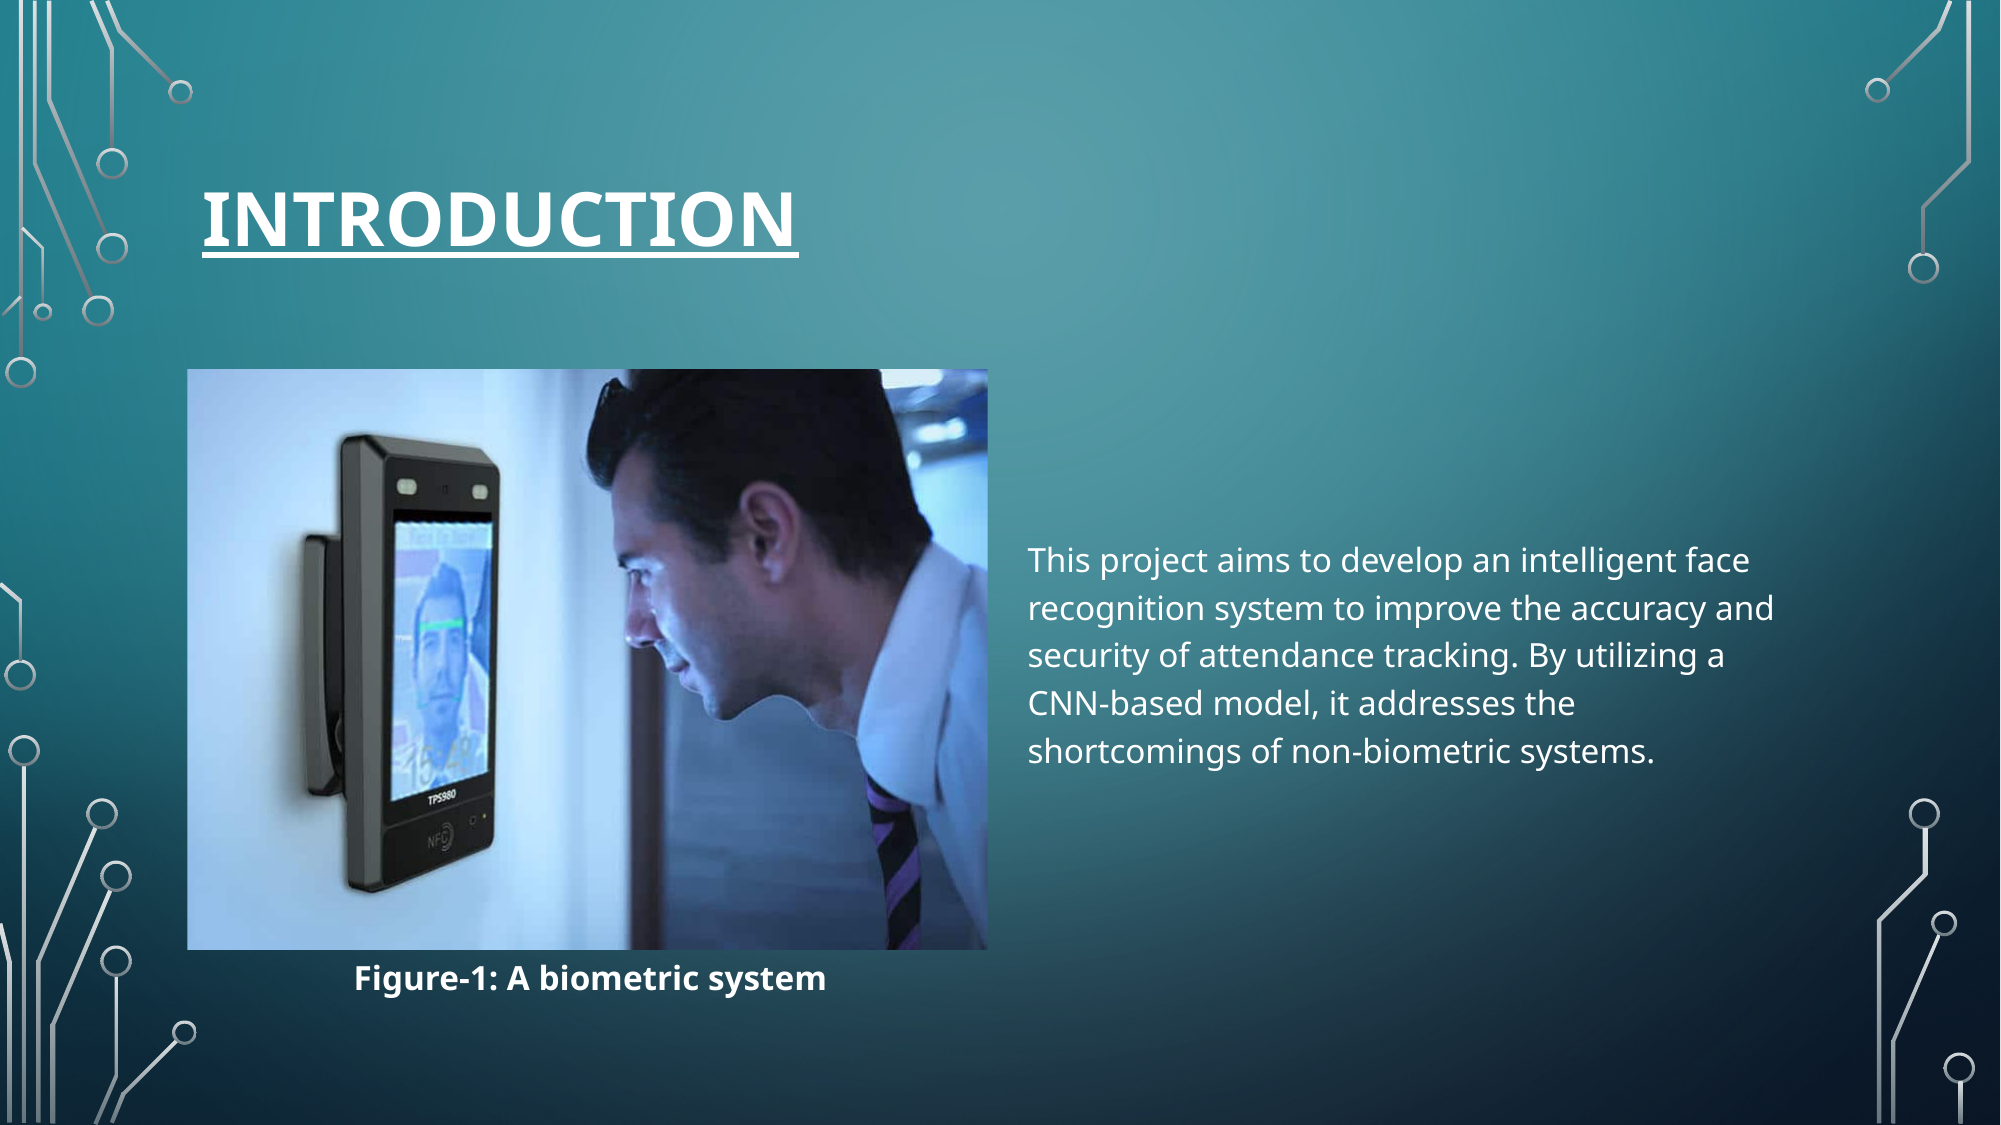

Introduction
This project aims to develop an intelligent face recognition system to improve the accuracy and security of attendance tracking. By utilizing a CNN-based model, it addresses the shortcomings of non-biometric systems.
Figure-1: A biometric system